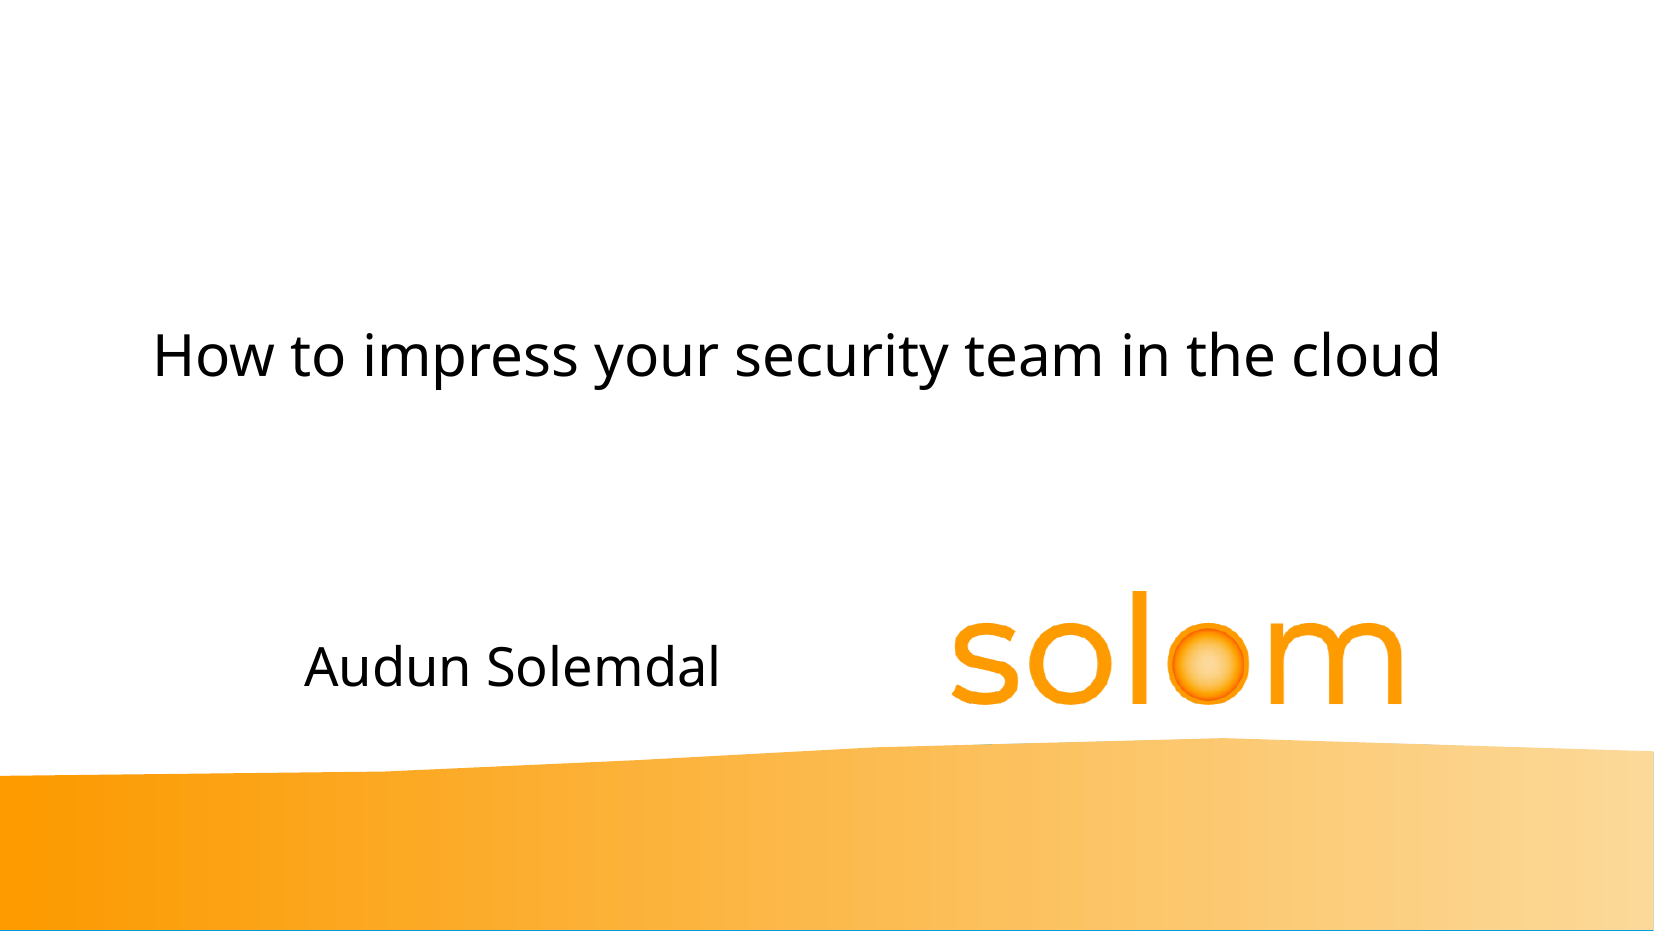

# How to impress your security team in the cloud
Audun Solemdal